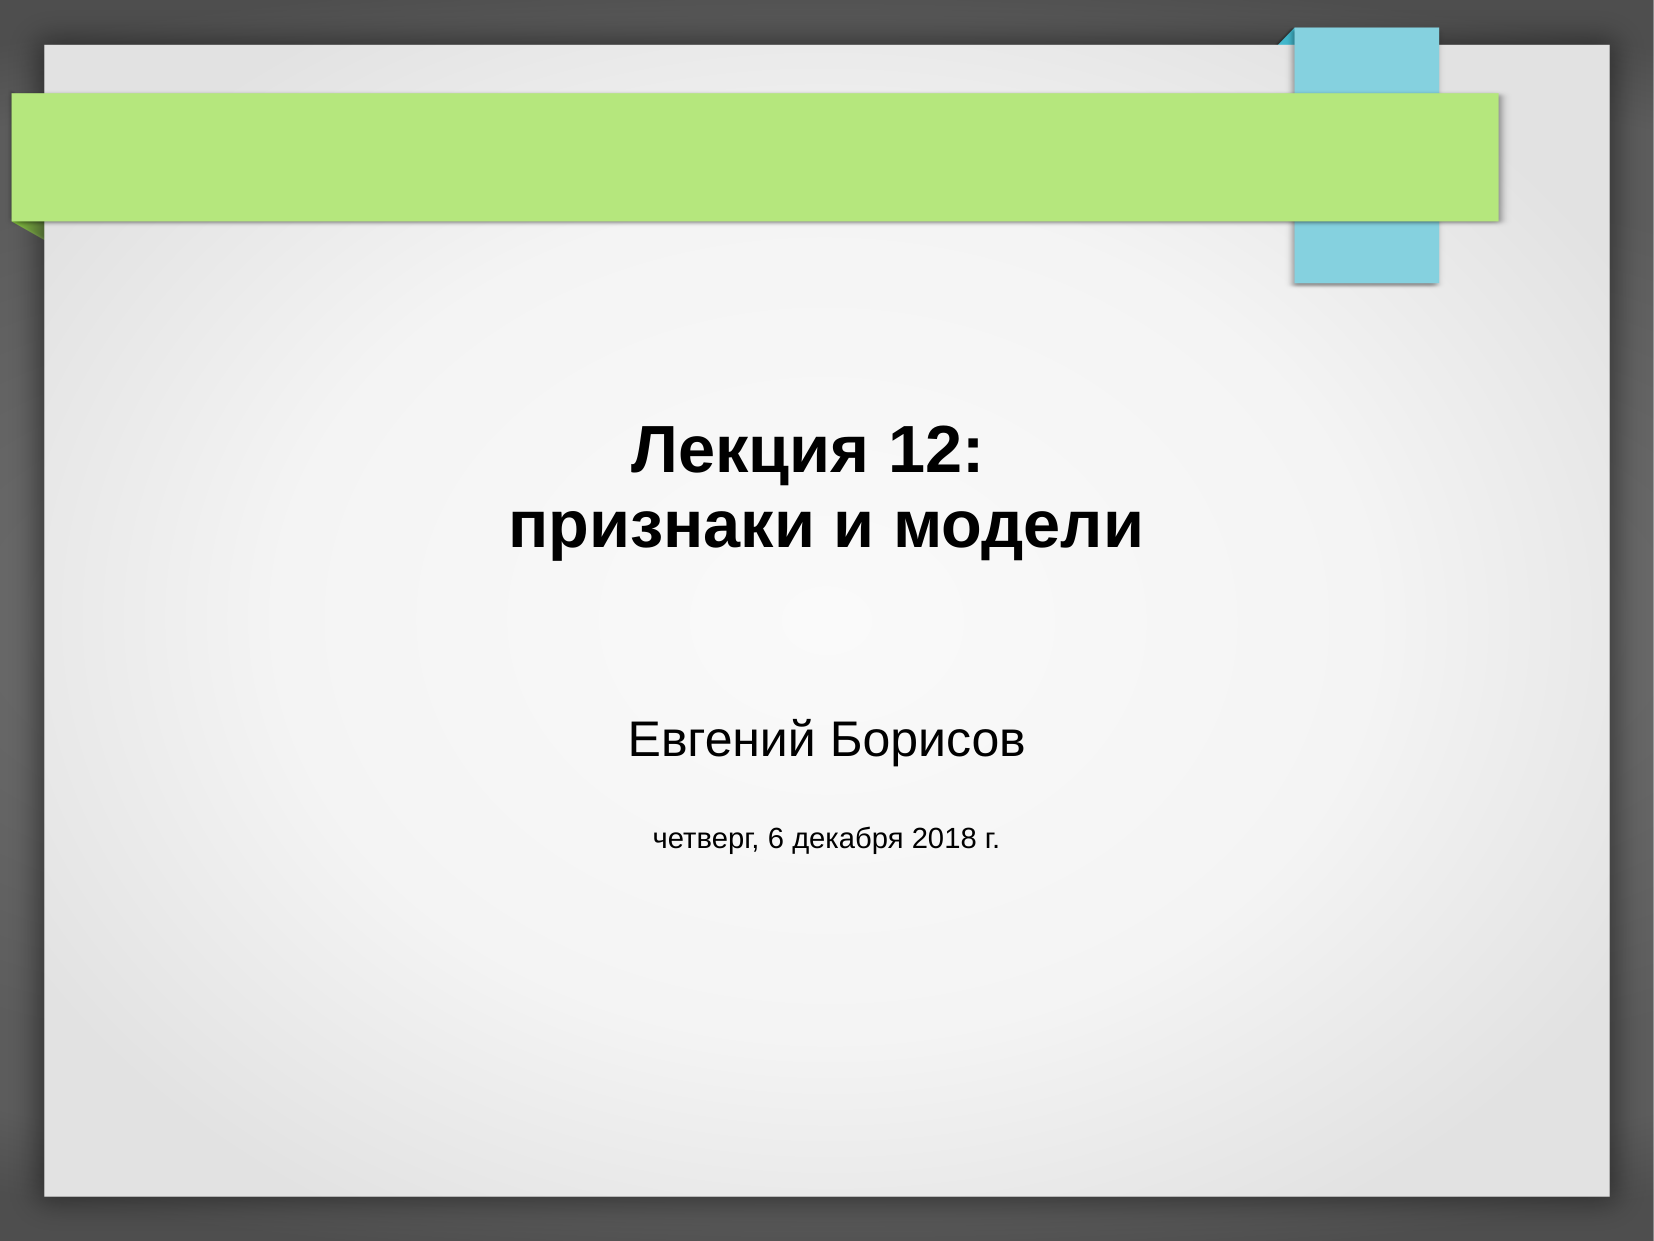

# Лекция 12:
признаки и модели
Евгений Борисов
четверг, 6 декабря 2018 г.